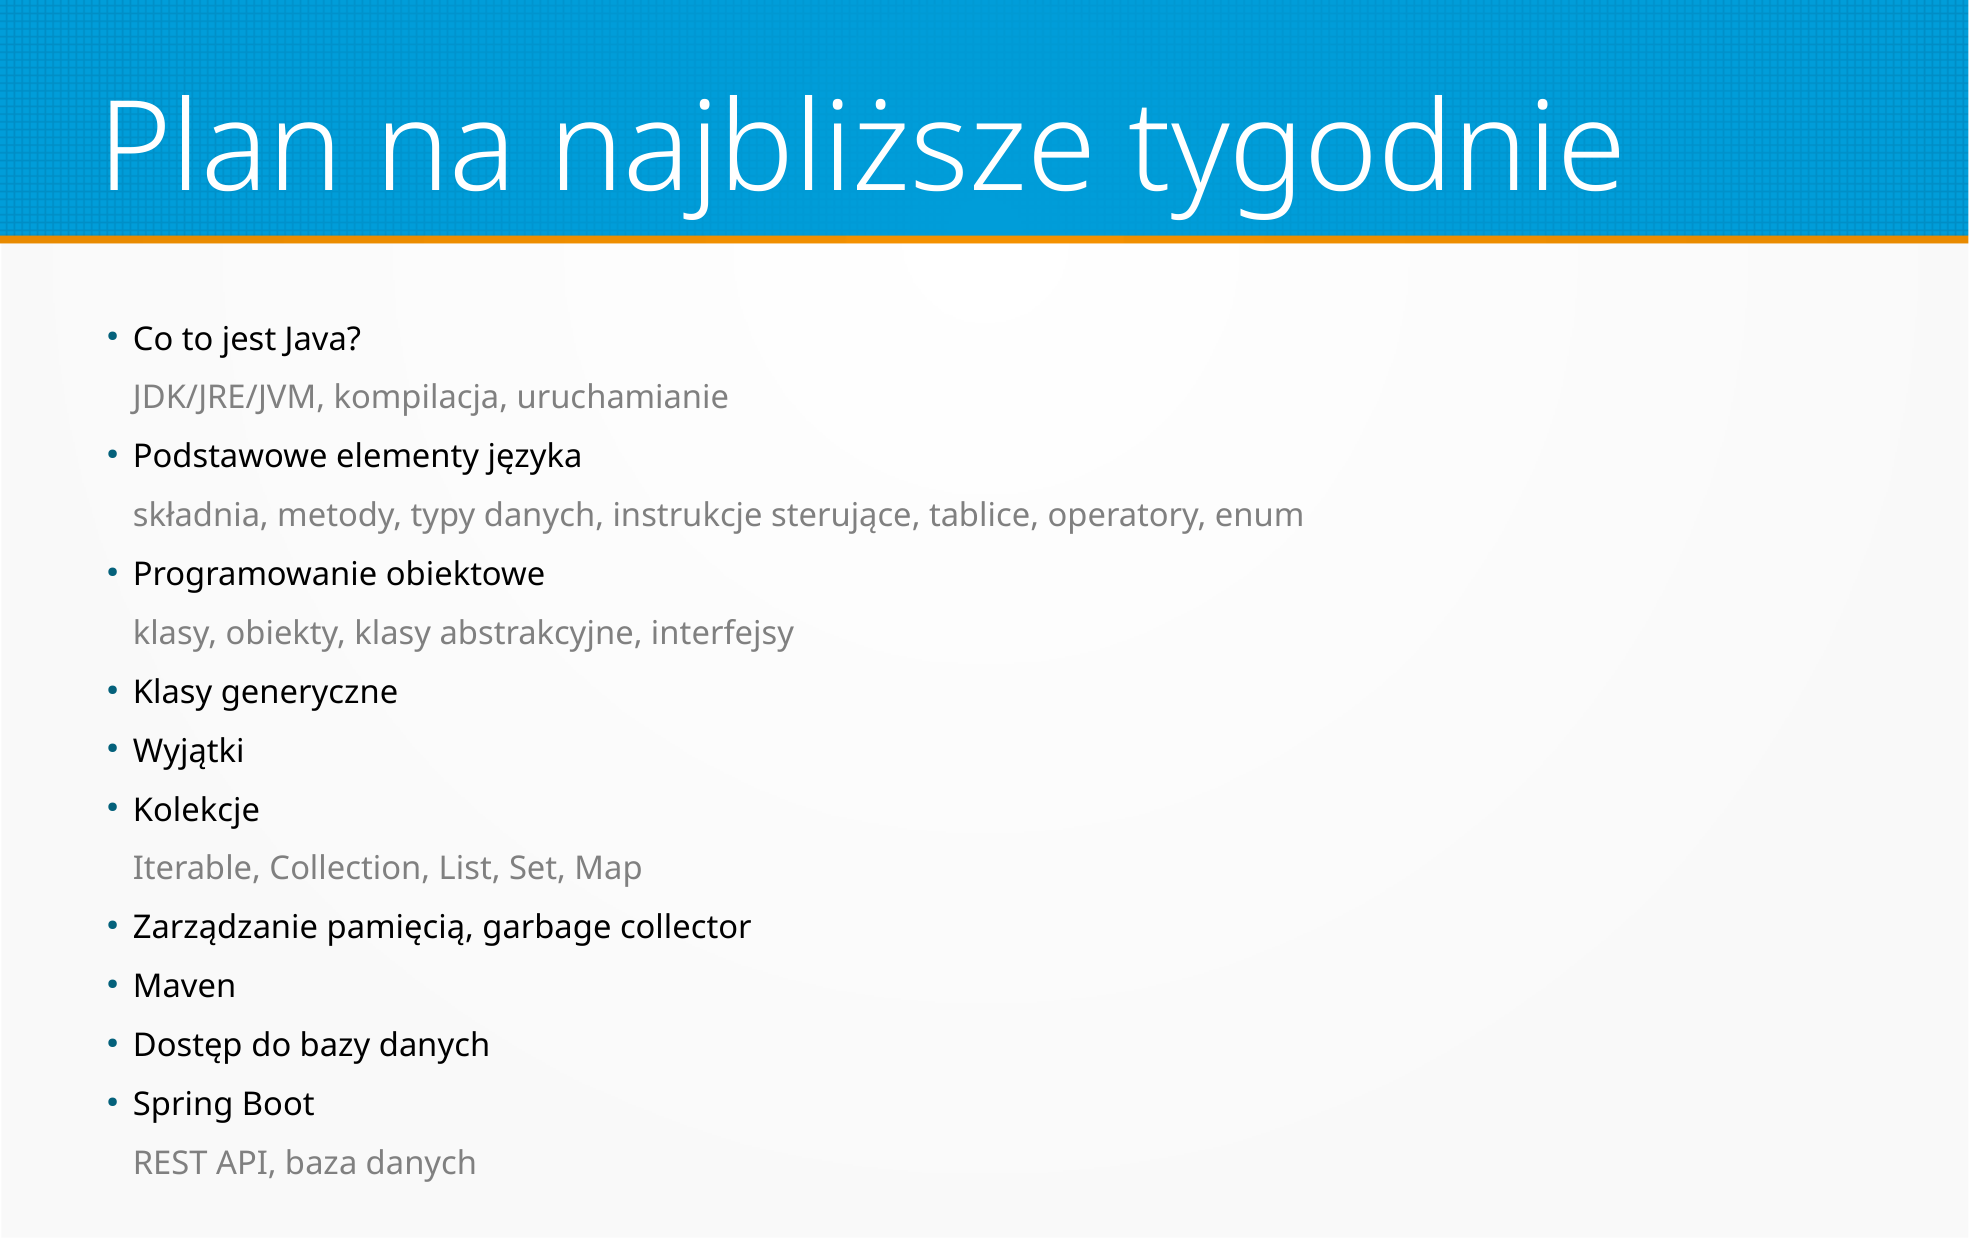

# Plan na najbliższe tygodnie
Co to jest Java?
JDK/JRE/JVM, kompilacja, uruchamianie
Podstawowe elementy języka
składnia, metody, typy danych, instrukcje sterujące, tablice, operatory, enum
Programowanie obiektowe
klasy, obiekty, klasy abstrakcyjne, interfejsy
Klasy generyczne
Wyjątki
Kolekcje
Iterable, Collection, List, Set, Map
Zarządzanie pamięcią, garbage collector
Maven
Dostęp do bazy danych
Spring Boot
REST API, baza danych